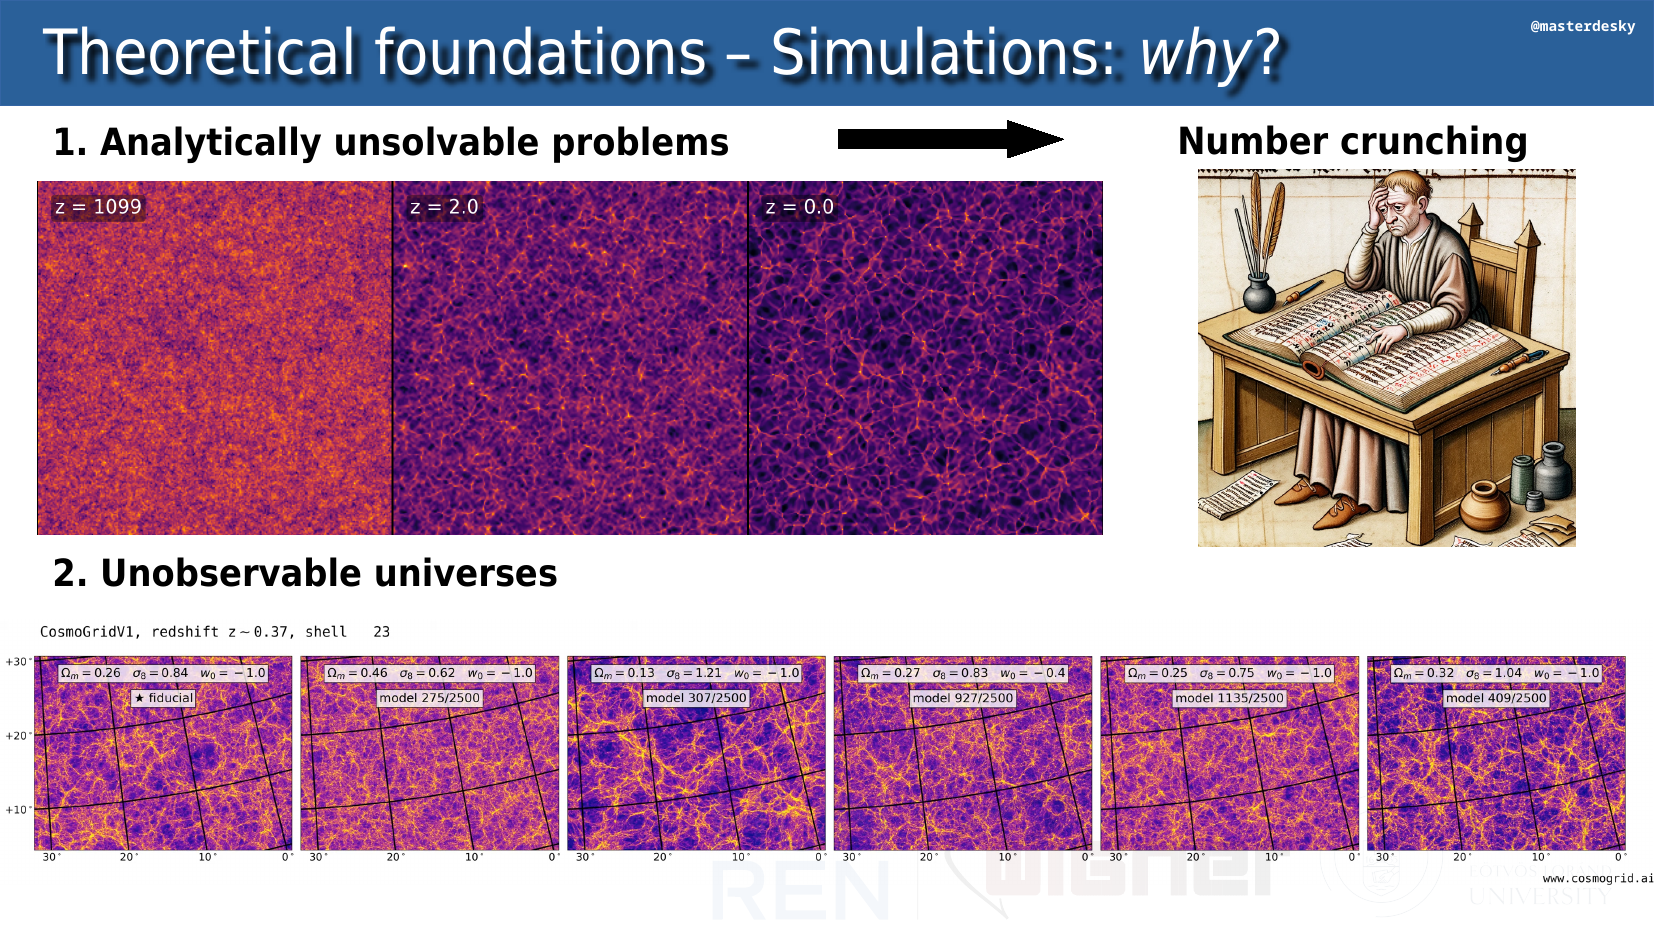

# Theoretical foundations – Simulations: why?
@masterdesky
Number crunching
1. Analytically unsolvable problems
2. Unobservable universes